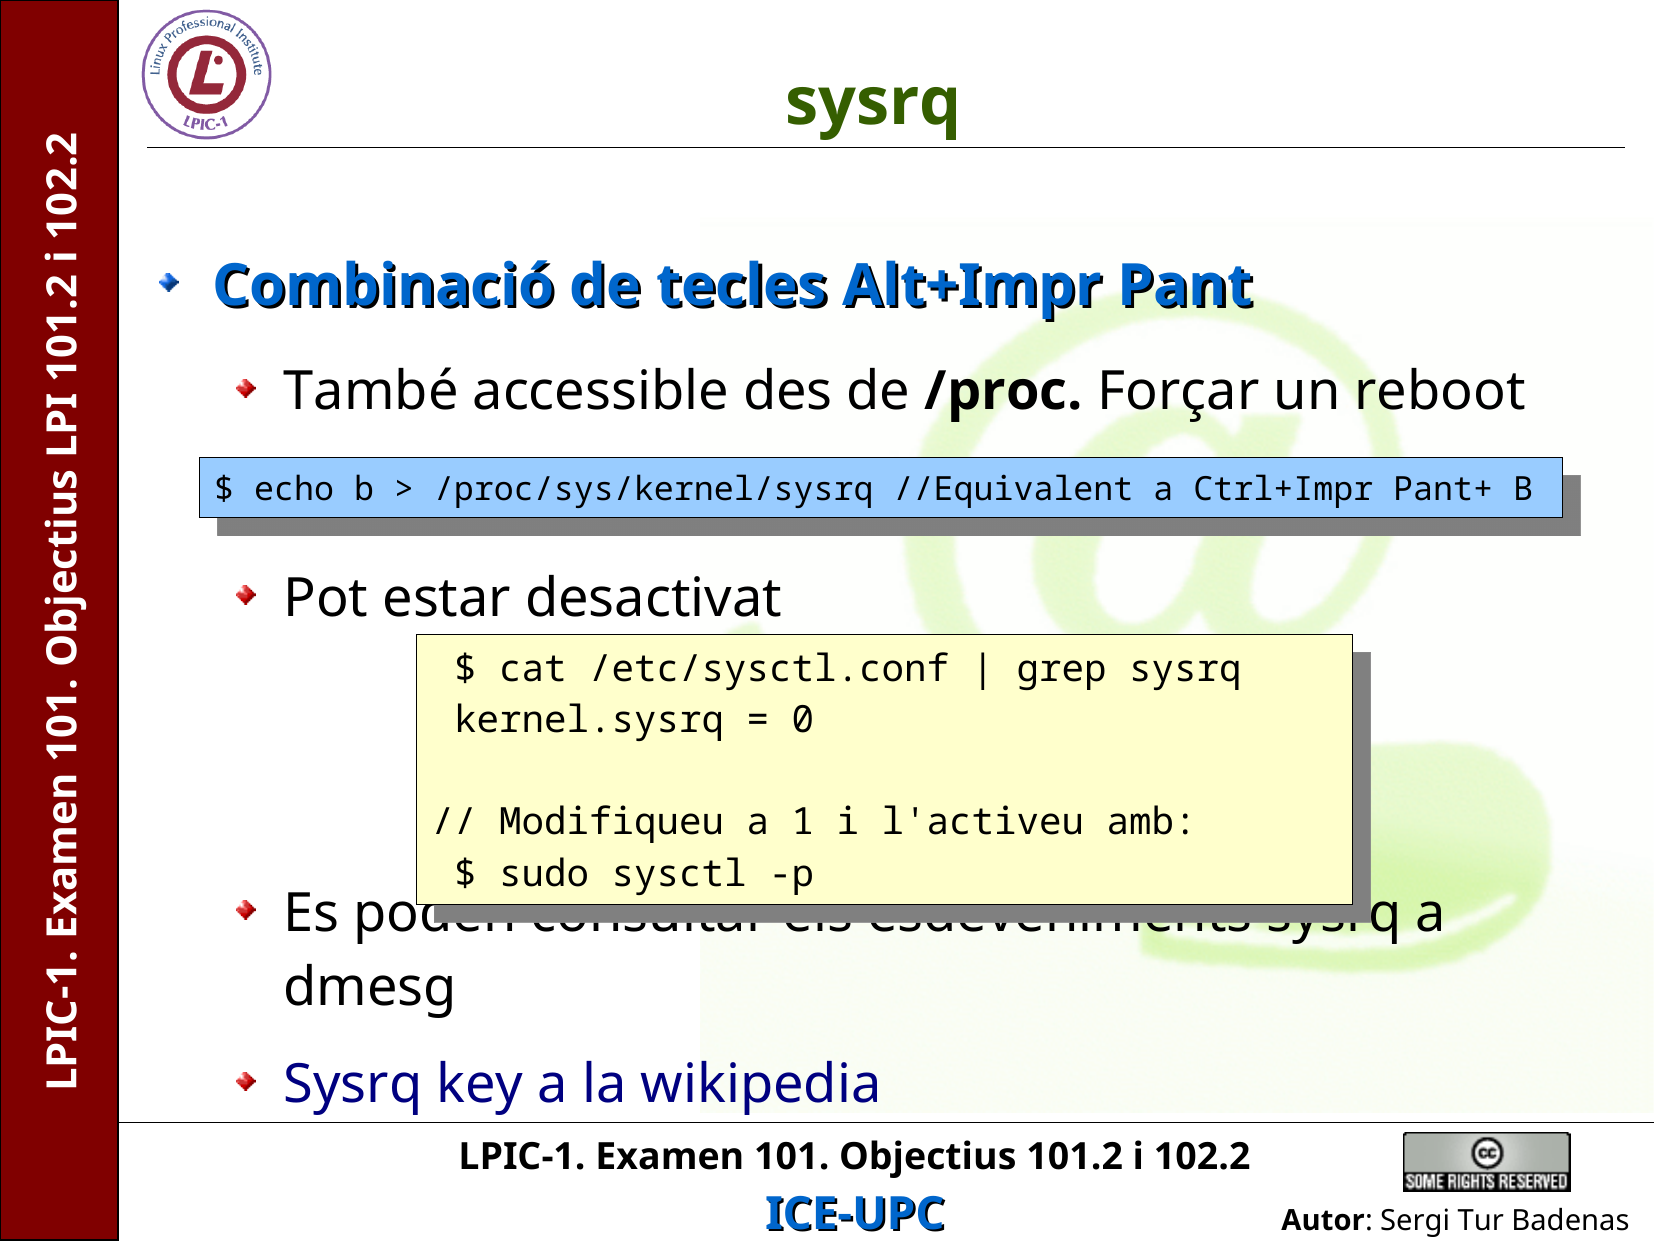

# sysrq
Combinació de tecles Alt+Impr Pant
També accessible des de /proc. Forçar un reboot
Pot estar desactivat
Es poden consultar els esdeveniments sysrq a dmesg
Sysrq key a la wikipedia
$ echo b > /proc/sys/kernel/sysrq //Equivalent a Ctrl+Impr Pant+ B
 $ cat /etc/sysctl.conf | grep sysrq
 kernel.sysrq = 0
// Modifiqueu a 1 i l'activeu amb:
 $ sudo sysctl -p